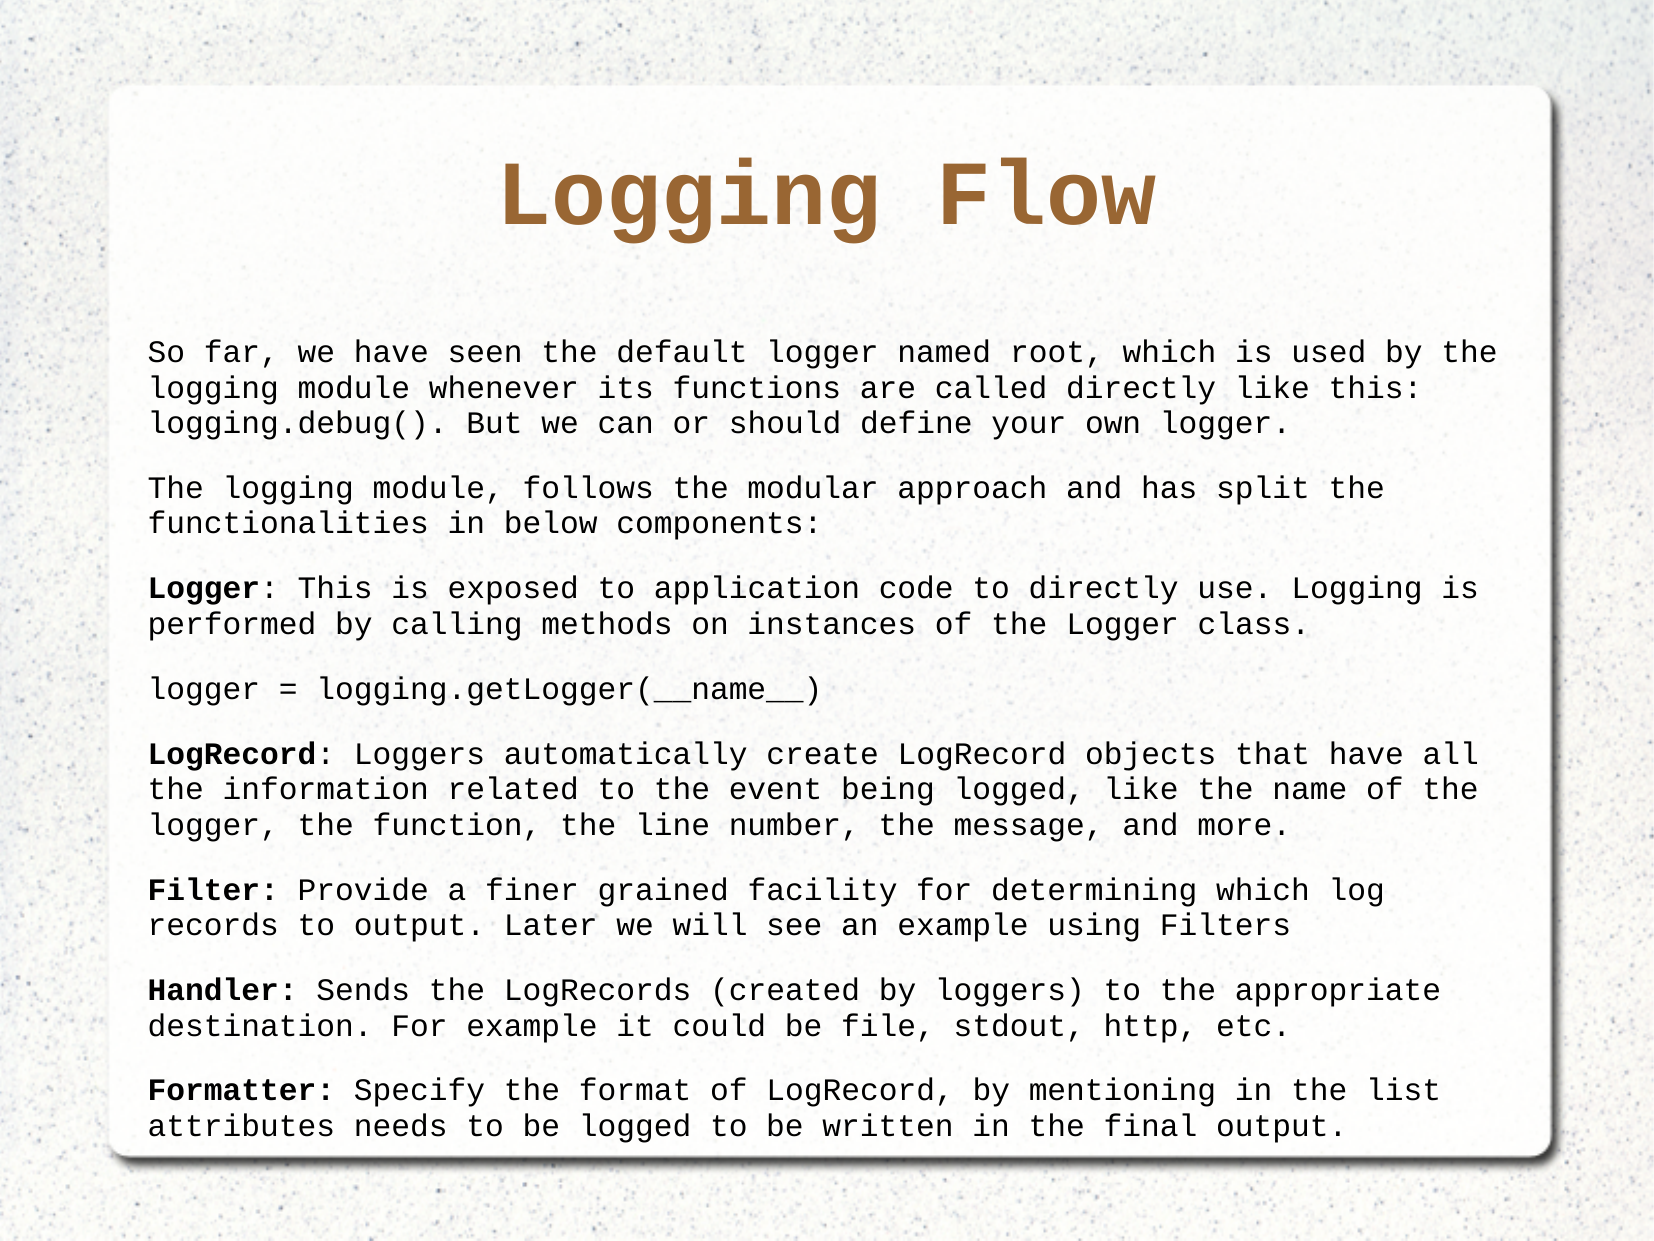

# Logging Flow
So far, we have seen the default logger named root, which is used by the logging module whenever its functions are called directly like this: logging.debug(). But we can or should define your own logger.
The logging module, follows the modular approach and has split the functionalities in below components:
Logger: This is exposed to application code to directly use. Logging is performed by calling methods on instances of the Logger class.
logger = logging.getLogger(__name__)
LogRecord: Loggers automatically create LogRecord objects that have all the information related to the event being logged, like the name of the logger, the function, the line number, the message, and more.
Filter: Provide a finer grained facility for determining which log records to output. Later we will see an example using Filters
Handler: Sends the LogRecords (created by loggers) to the appropriate destination. For example it could be file, stdout, http, etc.
Formatter: Specify the format of LogRecord, by mentioning in the list attributes needs to be logged to be written in the final output.